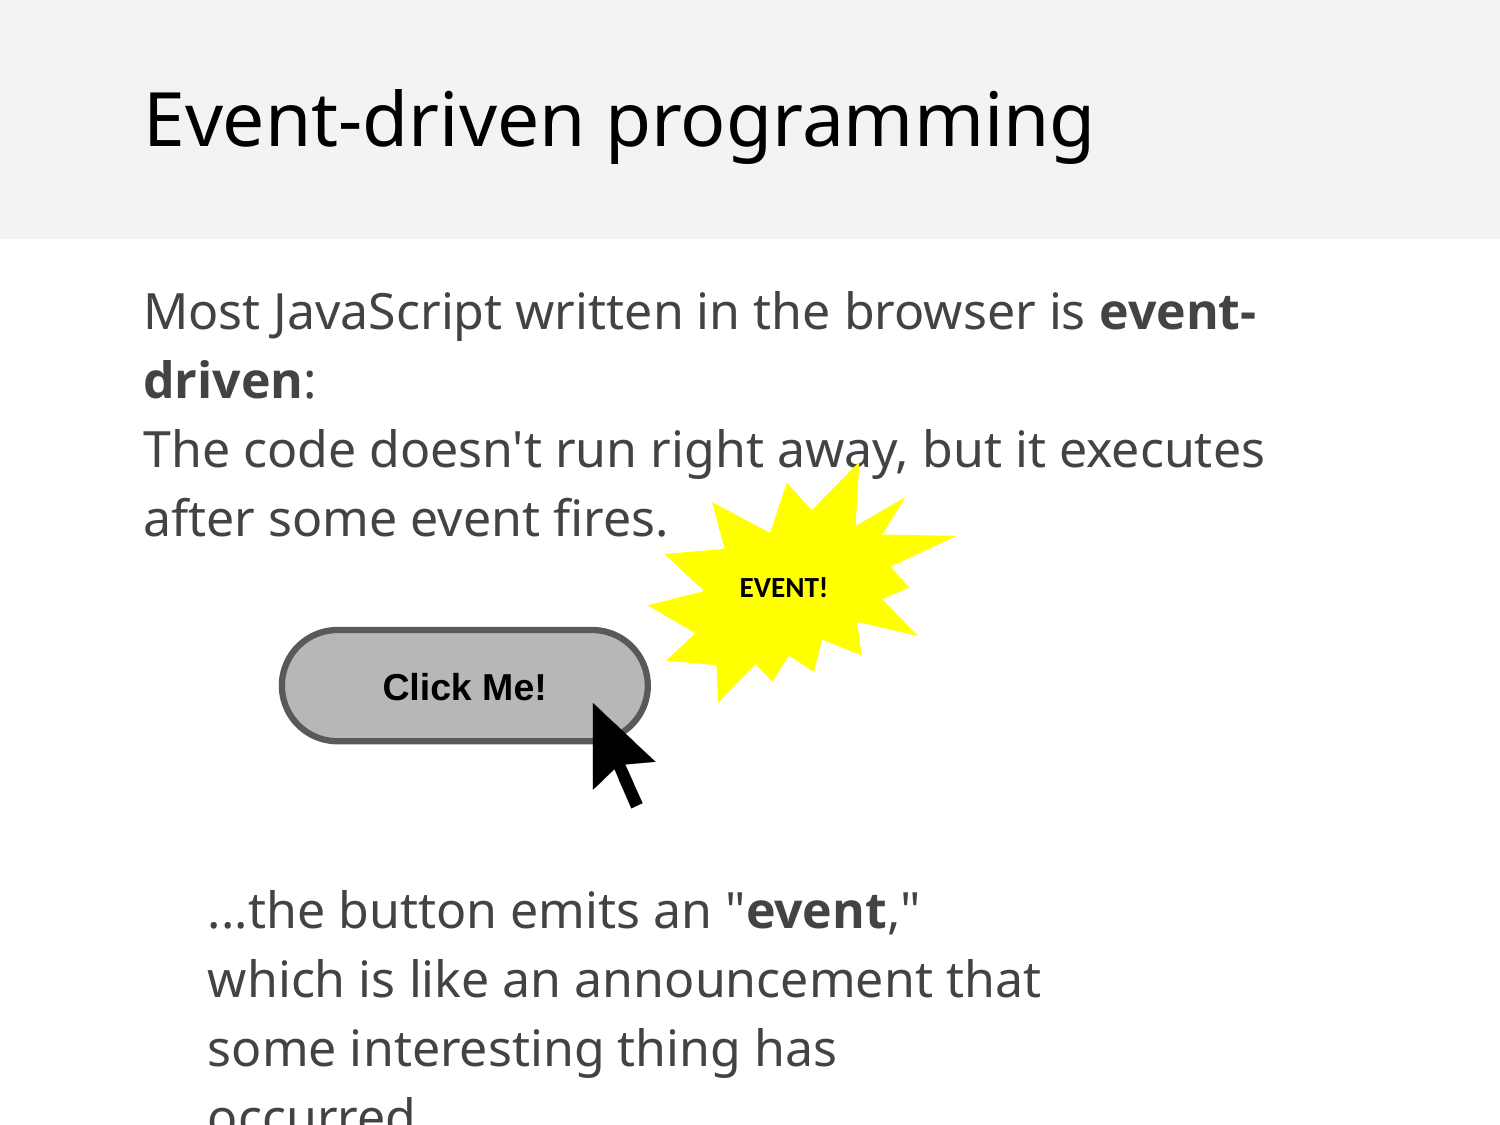

# Event-driven programming
Most JavaScript written in the browser is event-driven:
The code doesn't run right away, but it executes after some event fires.
EVENT!
Click Me!
...the button emits an "event," which is like an announcement that some interesting thing has occurred.